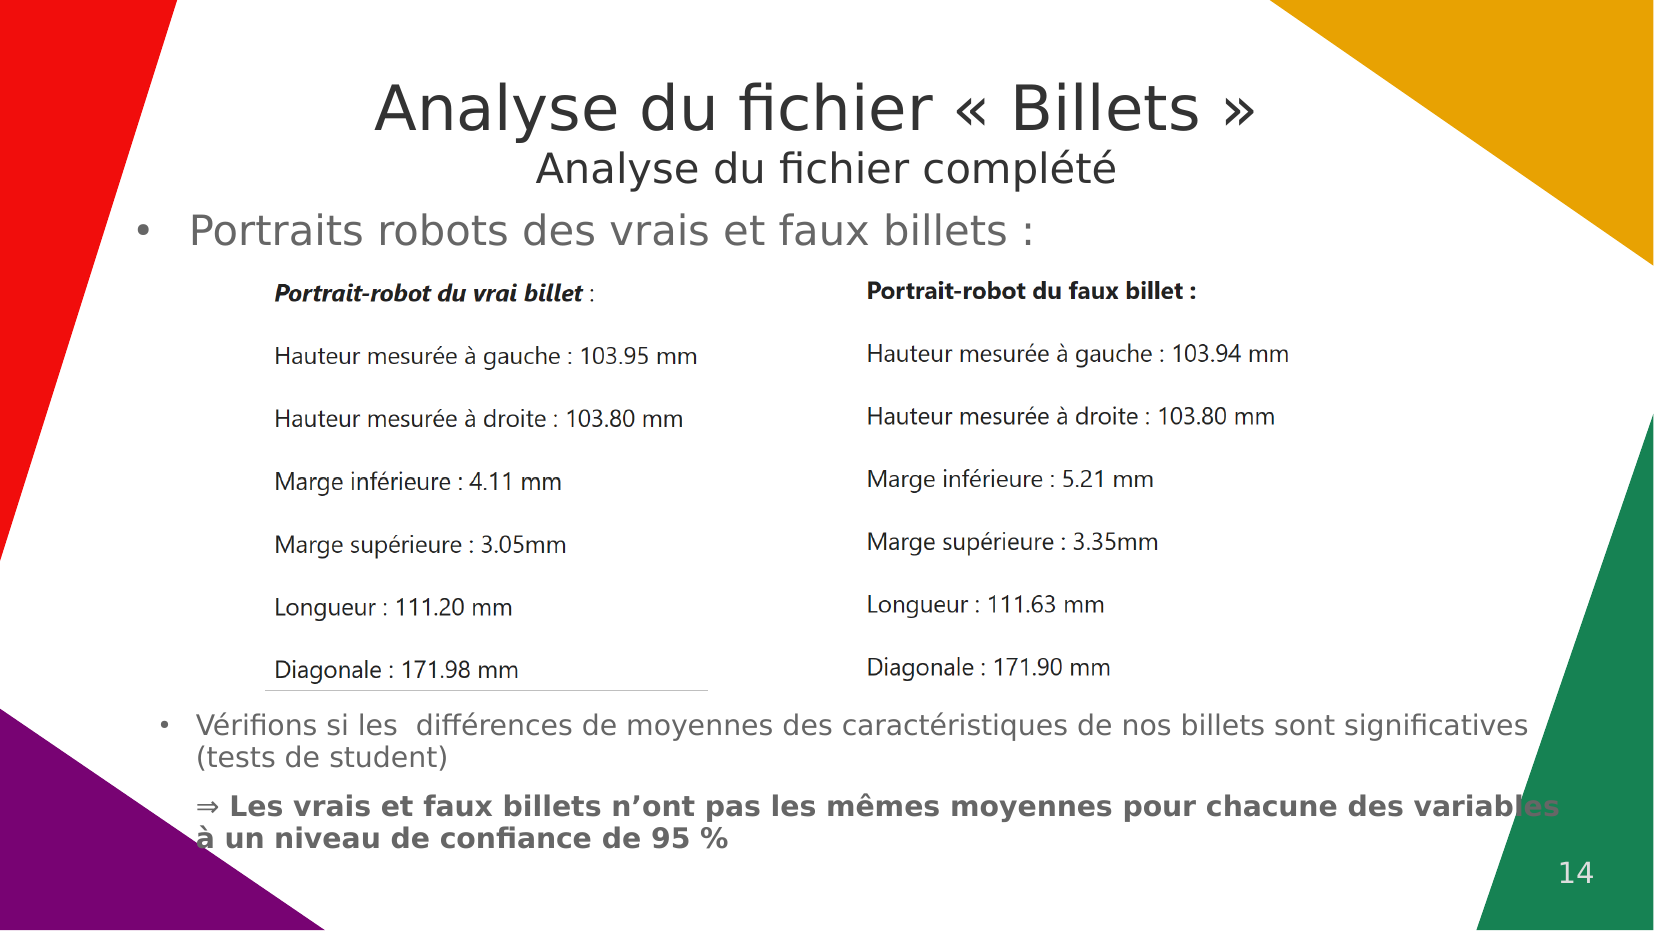

# Analyse du fichier « Billets » Analyse du fichier complété
Portraits robots des vrais et faux billets :
Vérifions si les différences de moyennes des caractéristiques de nos billets sont significatives (tests de student)
⇒ Les vrais et faux billets n’ont pas les mêmes moyennes pour chacune des variables à un niveau de confiance de 95 %
14